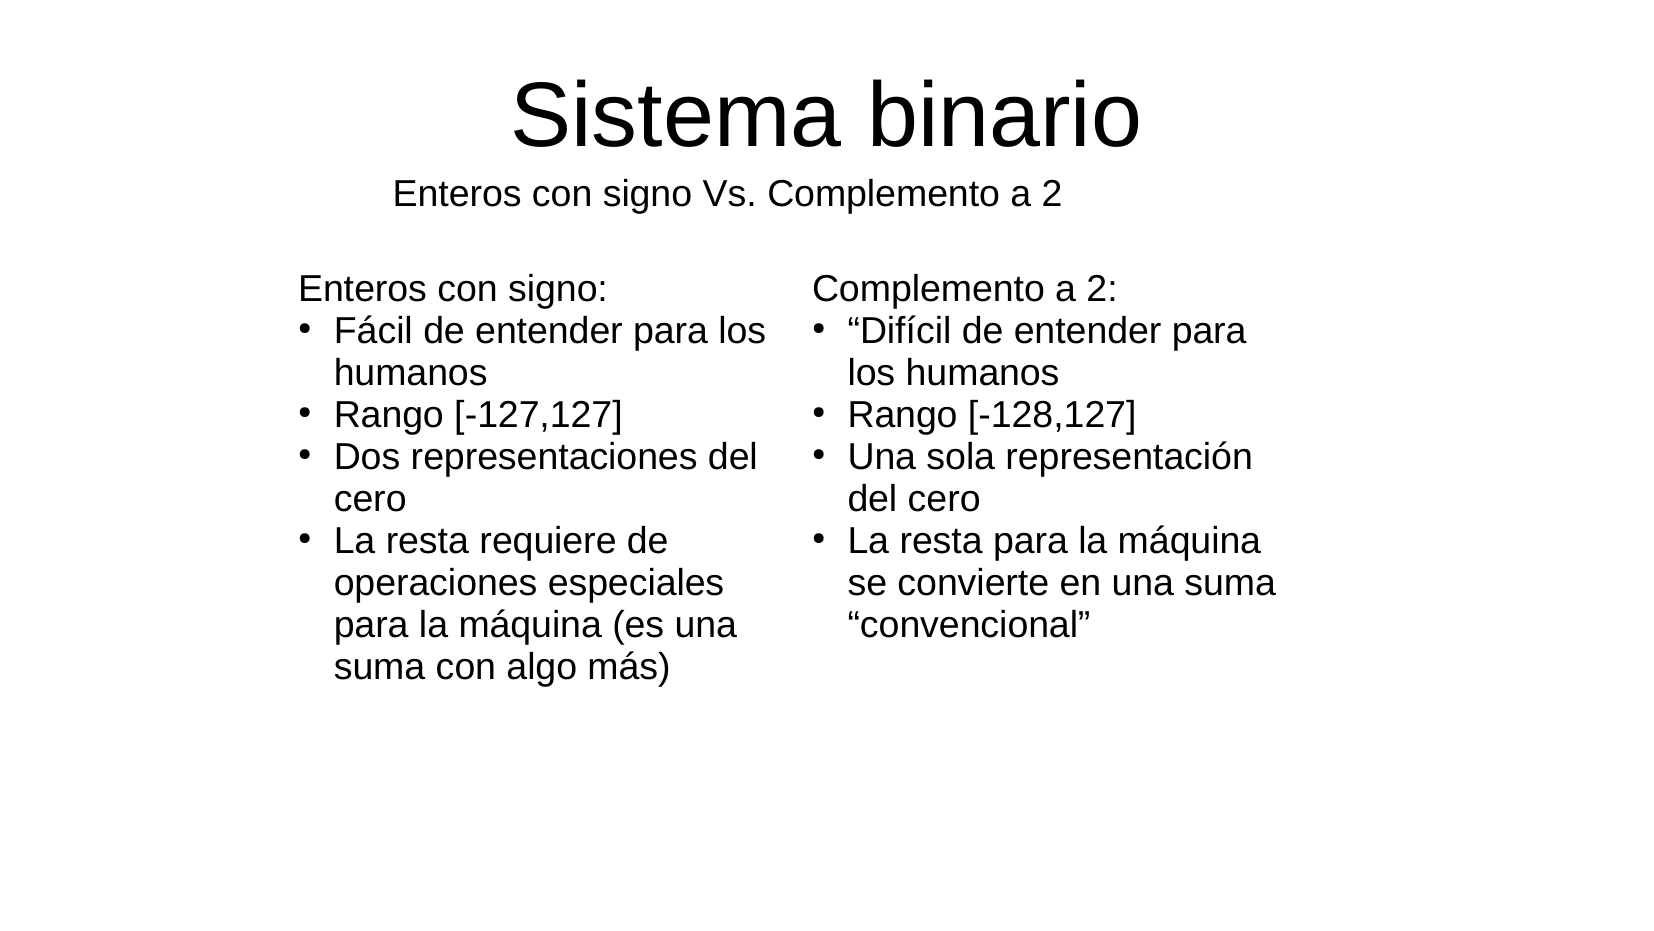

# Sistema binario
Enteros con signo Vs. Complemento a 2
Enteros con signo:
Fácil de entender para los humanos
Rango [-127,127]
Dos representaciones del cero
La resta requiere de operaciones especiales para la máquina (es una suma con algo más)
Complemento a 2:
“Difícil de entender para los humanos
Rango [-128,127]
Una sola representación del cero
La resta para la máquina se convierte en una suma “convencional”